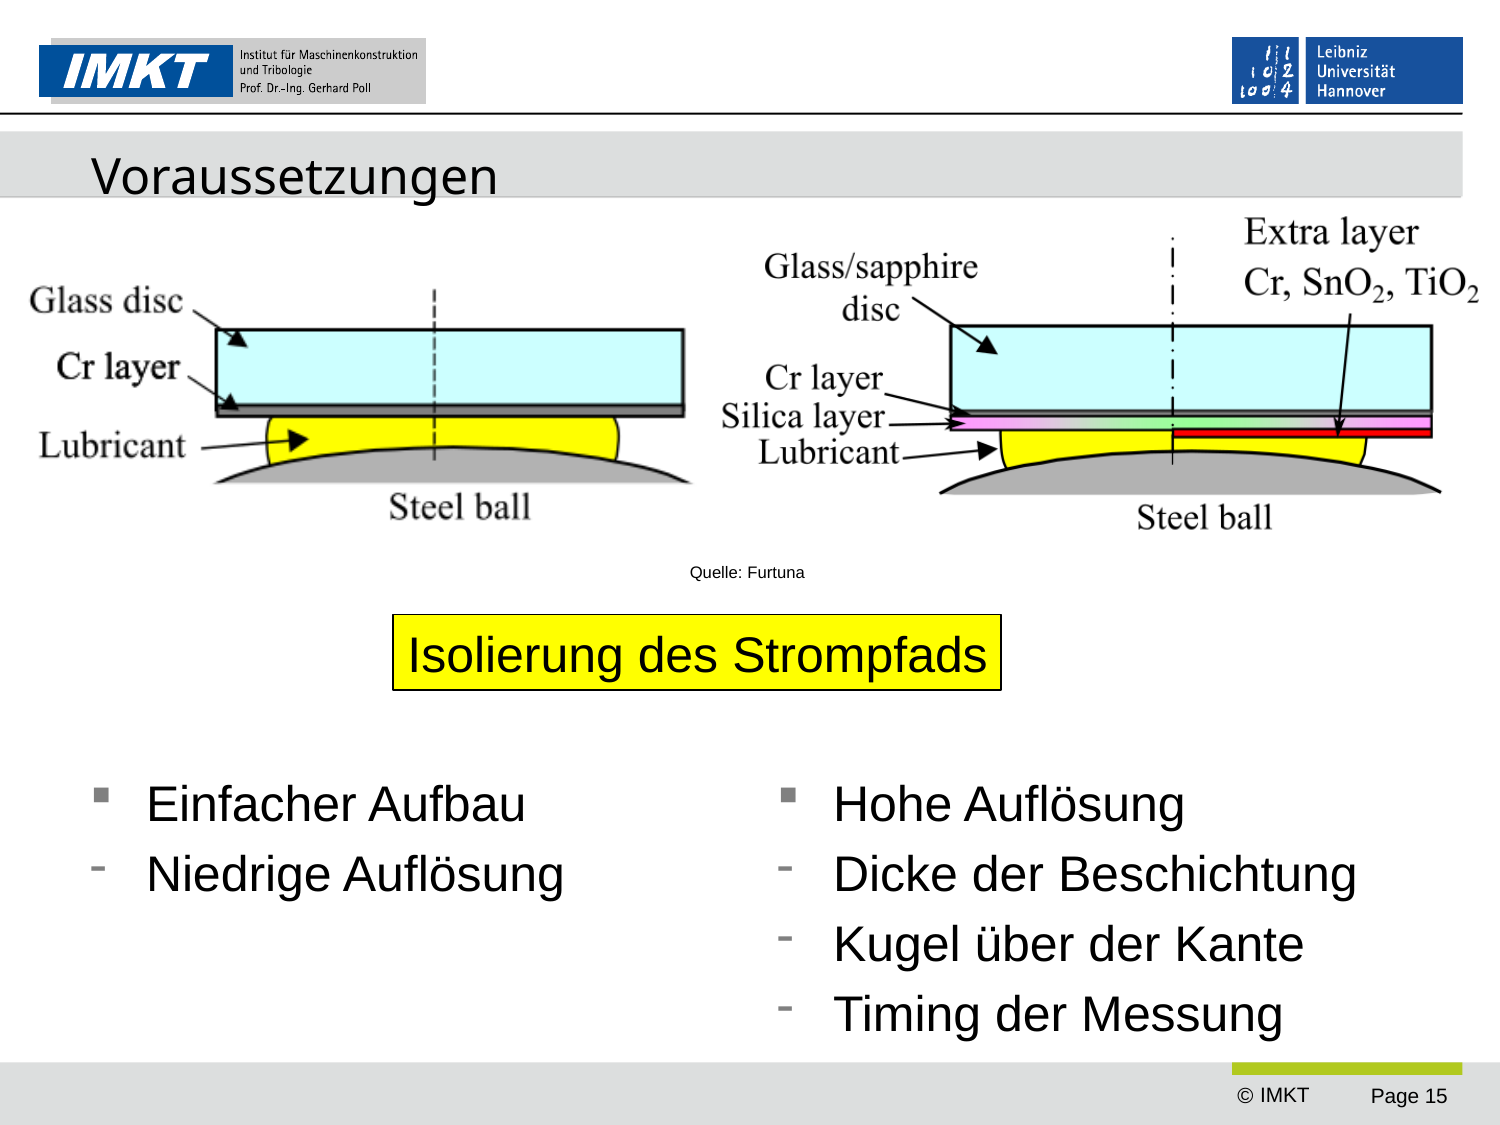

# Voraussetzungen
Quelle: Furtuna
Isolierung des Strompfads
Einfacher Aufbau
Niedrige Auflösung
Hohe Auflösung
Dicke der Beschichtung
Kugel über der Kante
Timing der Messung